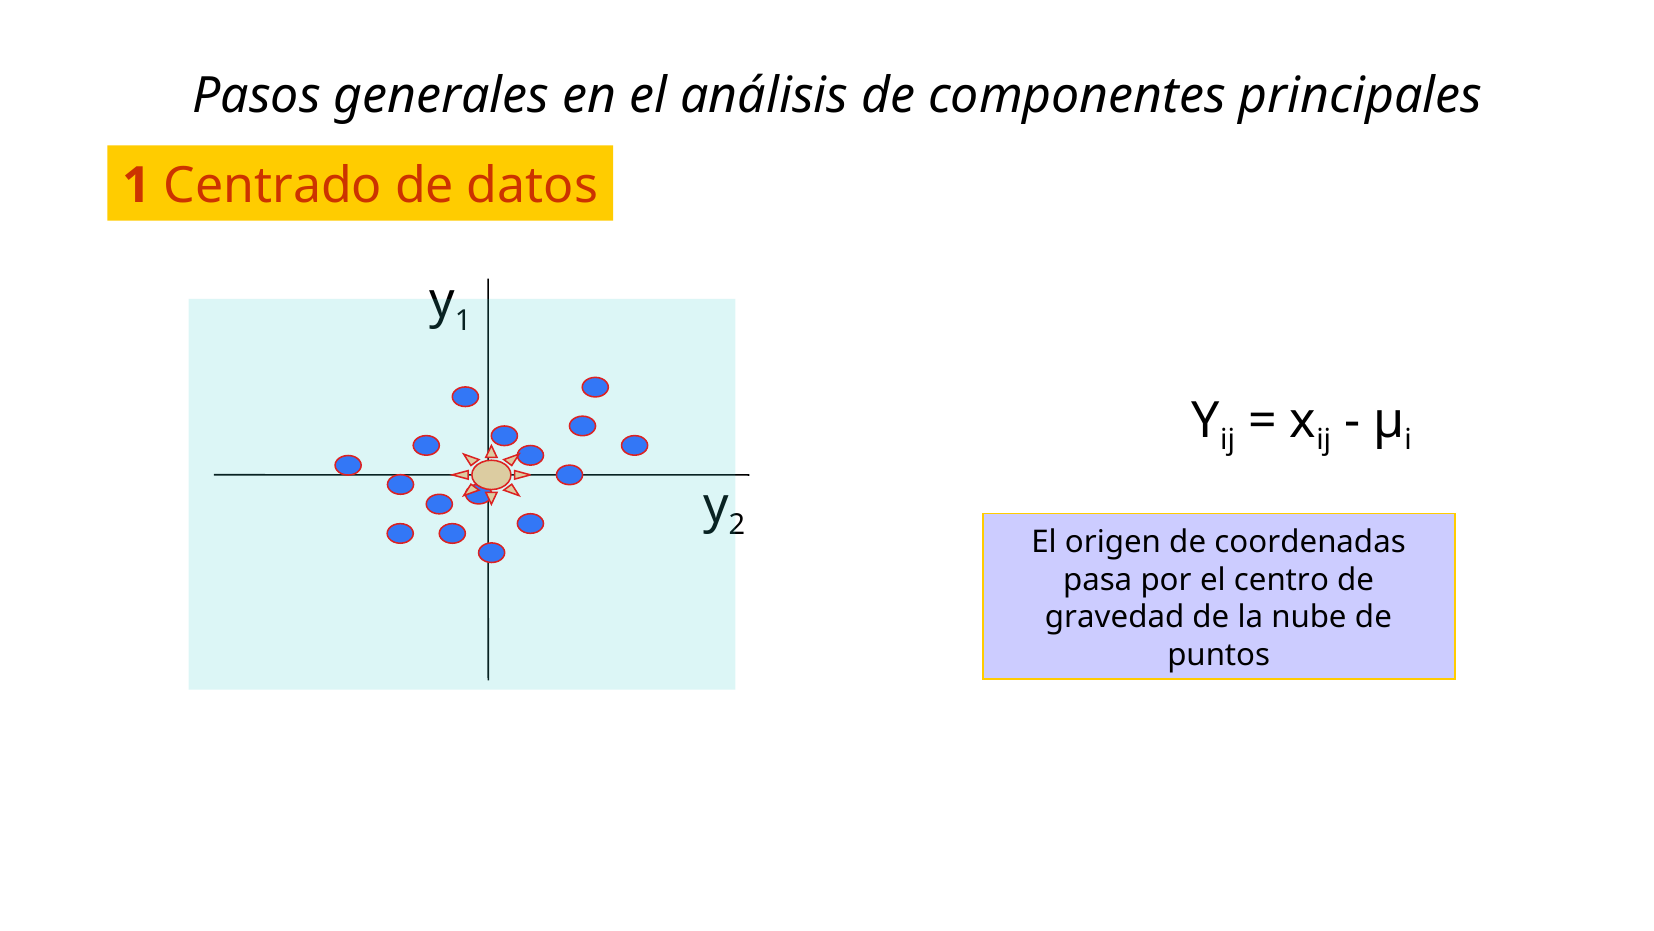

Pasos generales en el análisis de componentes principales
1 Centrado de datos
y1
Yij = xij - µi
y2
El origen de coordenadas pasa por el centro de gravedad de la nube de puntos